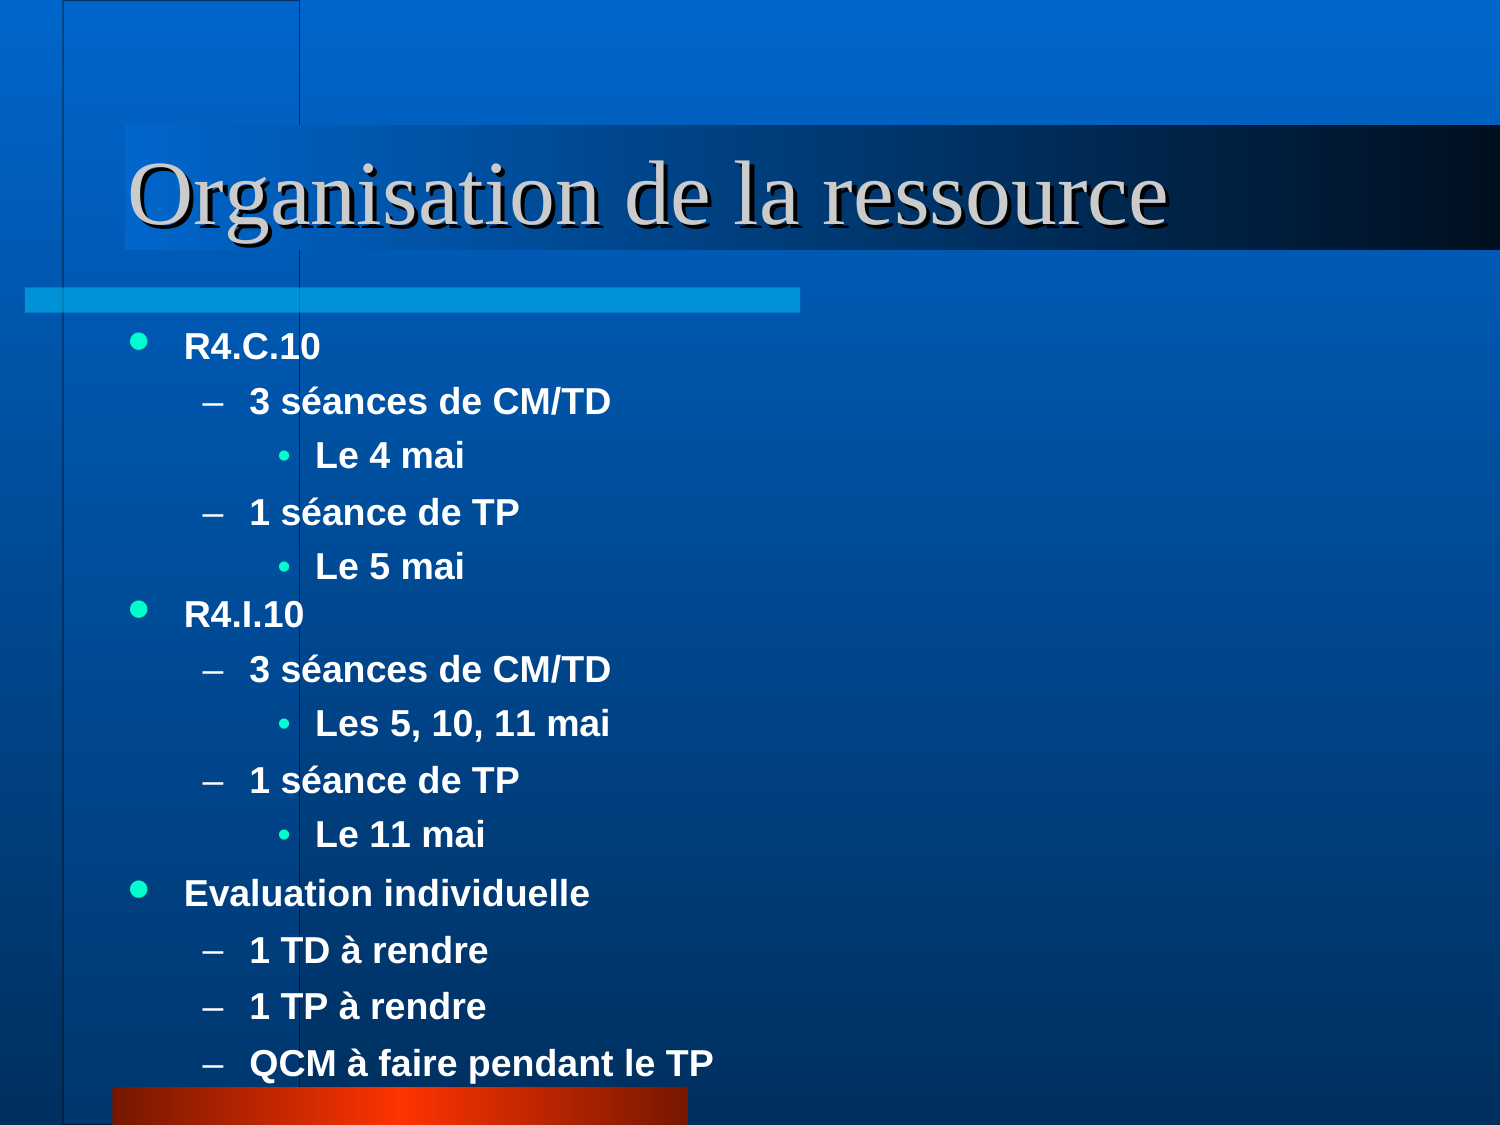

# Organisation de la ressource
R4.C.10
3 séances de CM/TD
Le 4 mai
1 séance de TP
Le 5 mai
R4.I.10
3 séances de CM/TD
Les 5, 10, 11 mai
1 séance de TP
Le 11 mai
Evaluation individuelle
1 TD à rendre
1 TP à rendre
QCM à faire pendant le TP